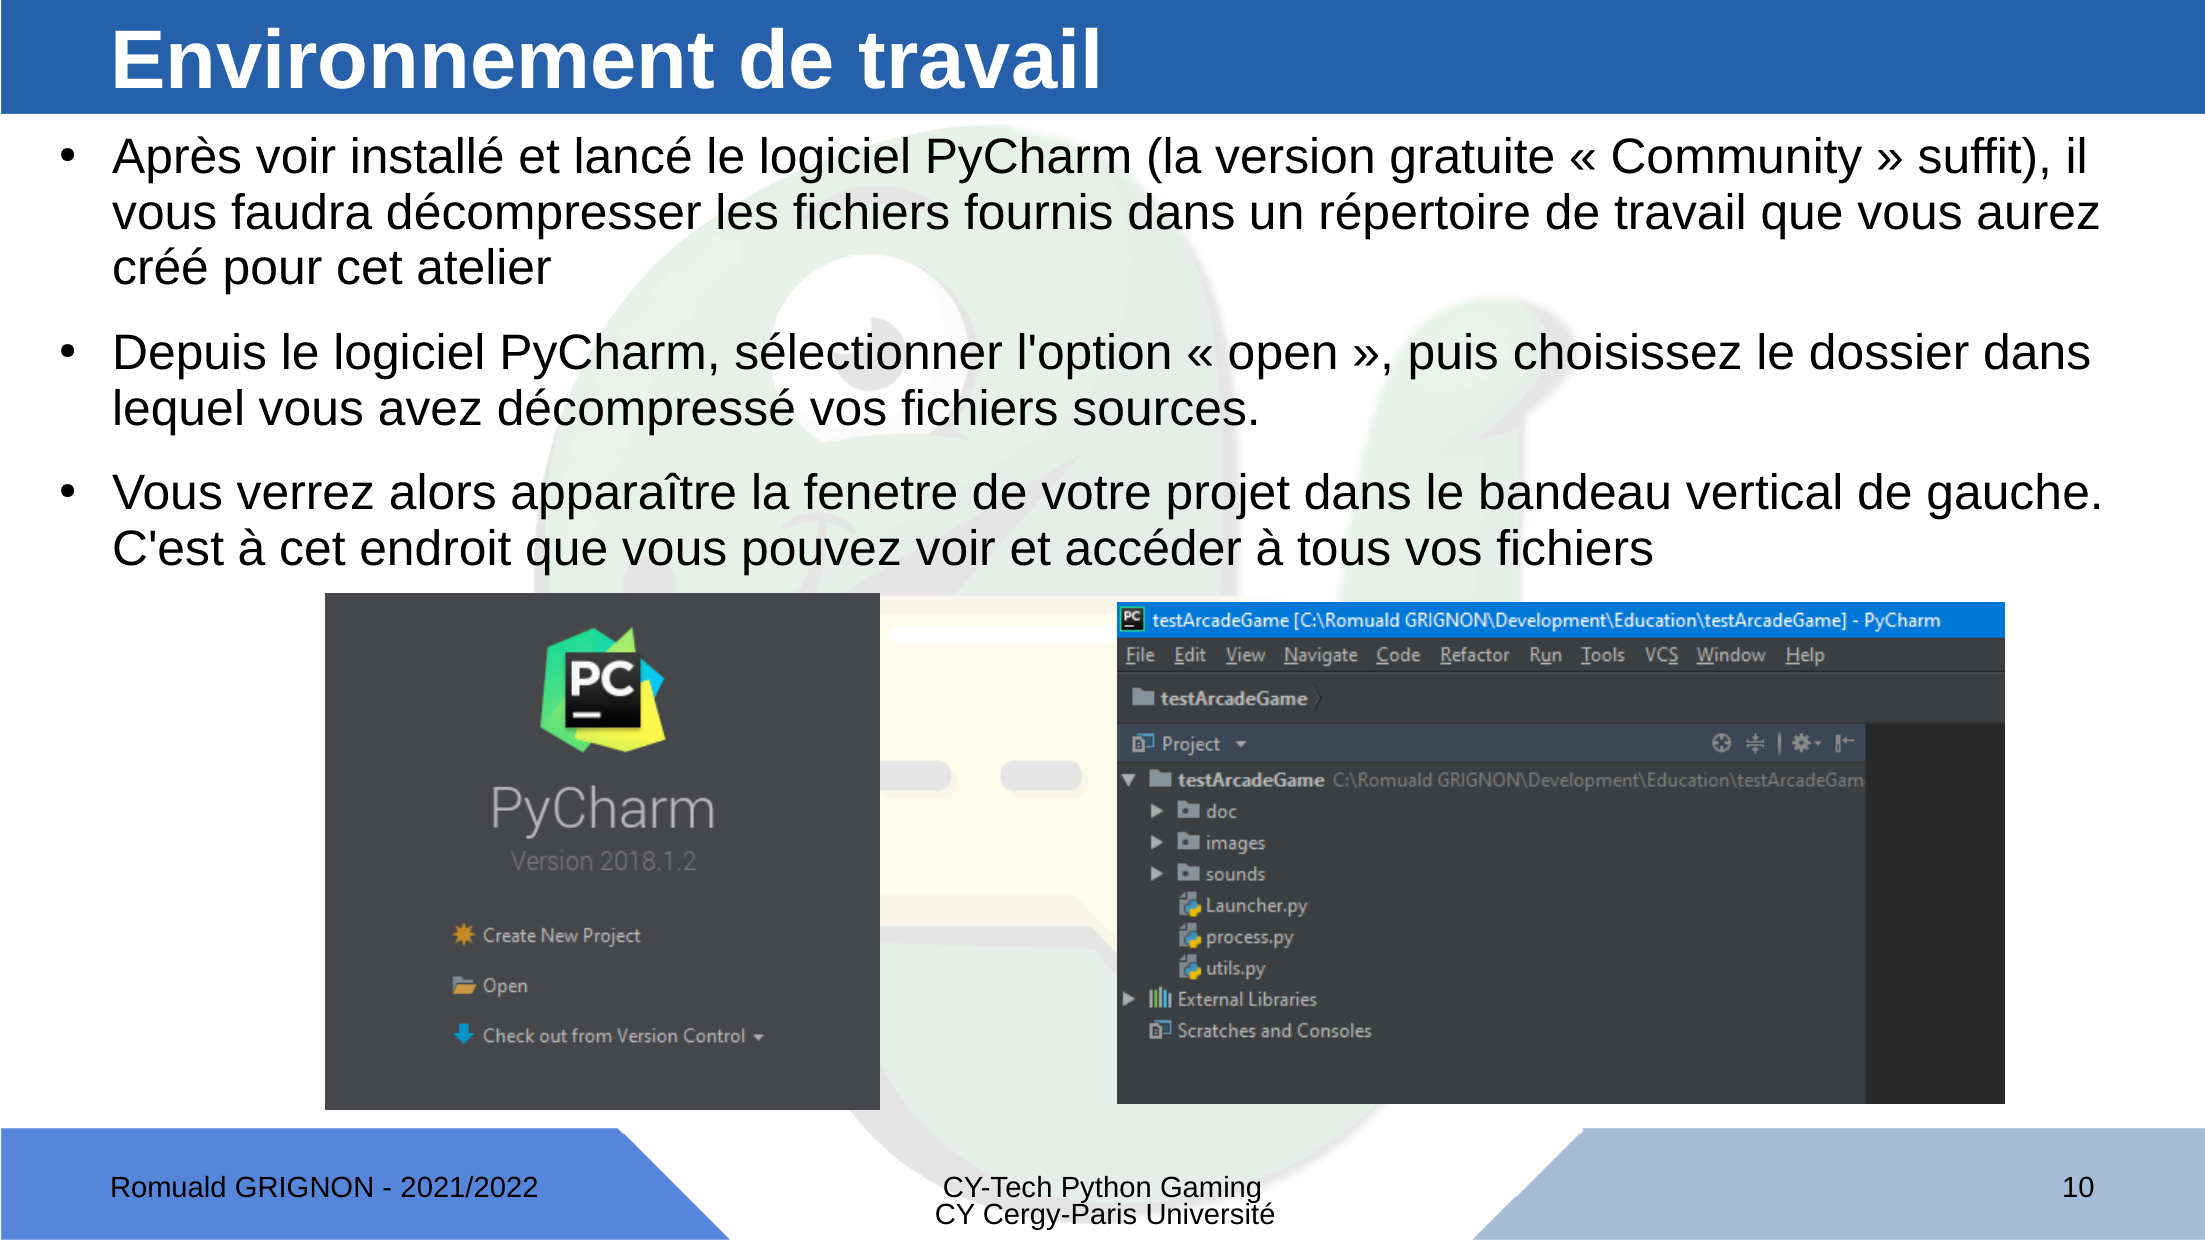

# Environnement de travail
Après voir installé et lancé le logiciel PyCharm (la version gratuite « Community » suffit), il vous faudra décompresser les fichiers fournis dans un répertoire de travail que vous aurez créé pour cet atelier
Depuis le logiciel PyCharm, sélectionner l'option « open », puis choisissez le dossier dans lequel vous avez décompressé vos fichiers sources.
Vous verrez alors apparaître la fenetre de votre projet dans le bandeau vertical de gauche. C'est à cet endroit que vous pouvez voir et accéder à tous vos fichiers
Romuald GRIGNON - 2021/2022
 CY-Tech Python Gaming CY Cergy-Paris Université
10